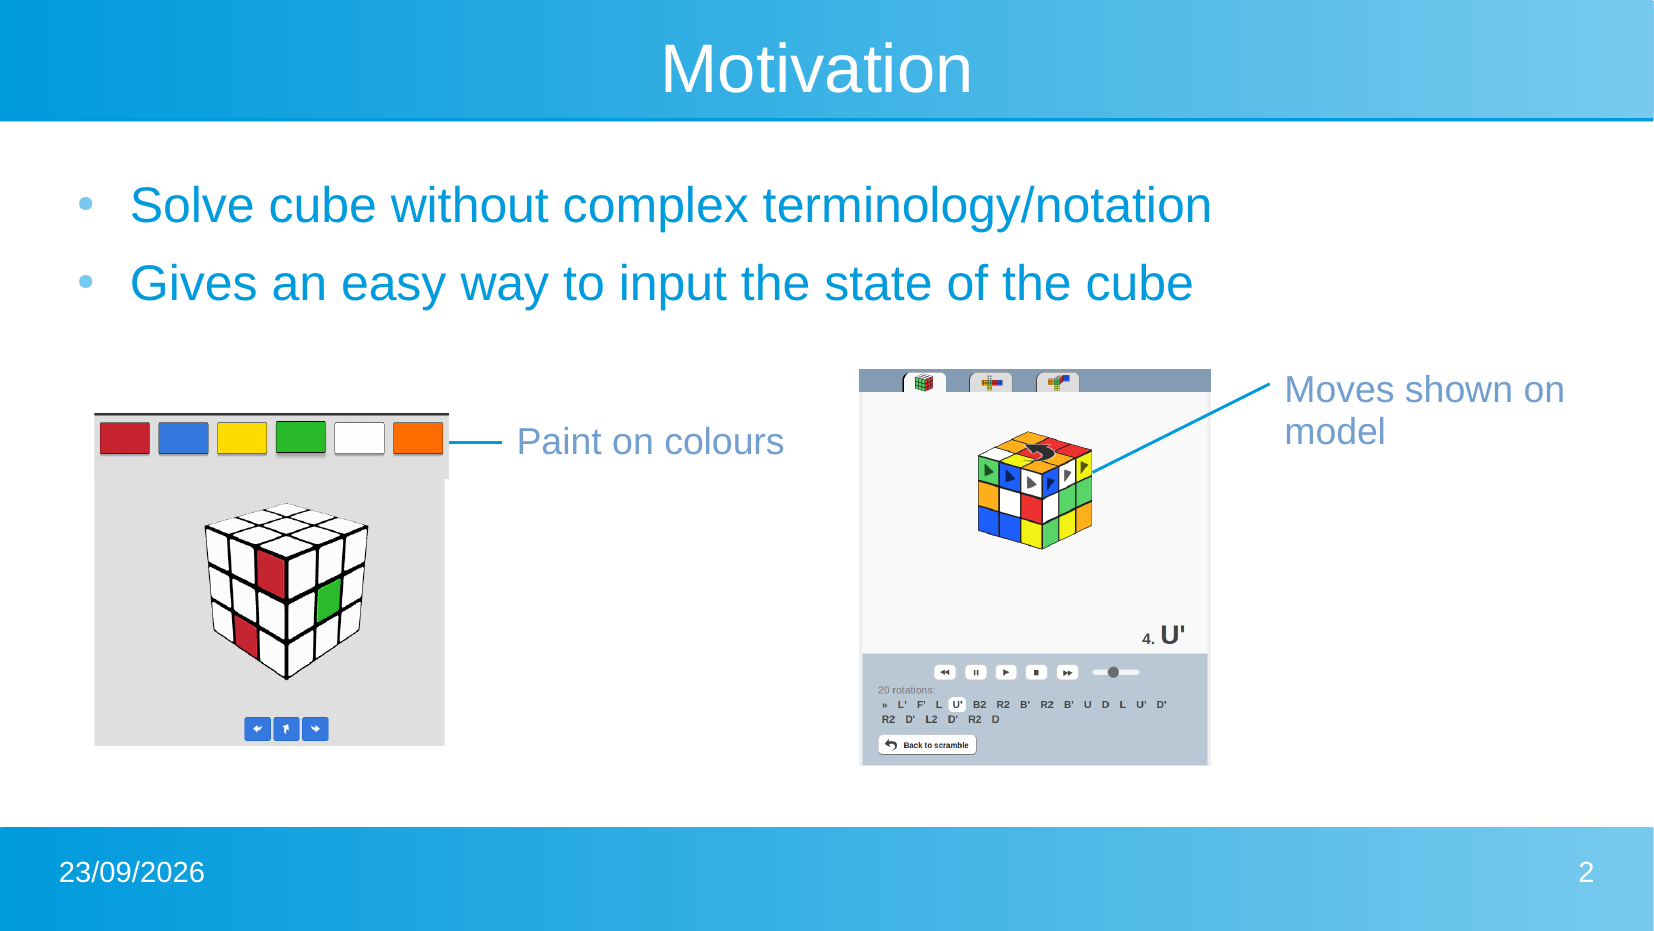

# Motivation
Solve cube without complex terminology/notation
Gives an easy way to input the state of the cube
Moves shown on model
Paint on colours
2